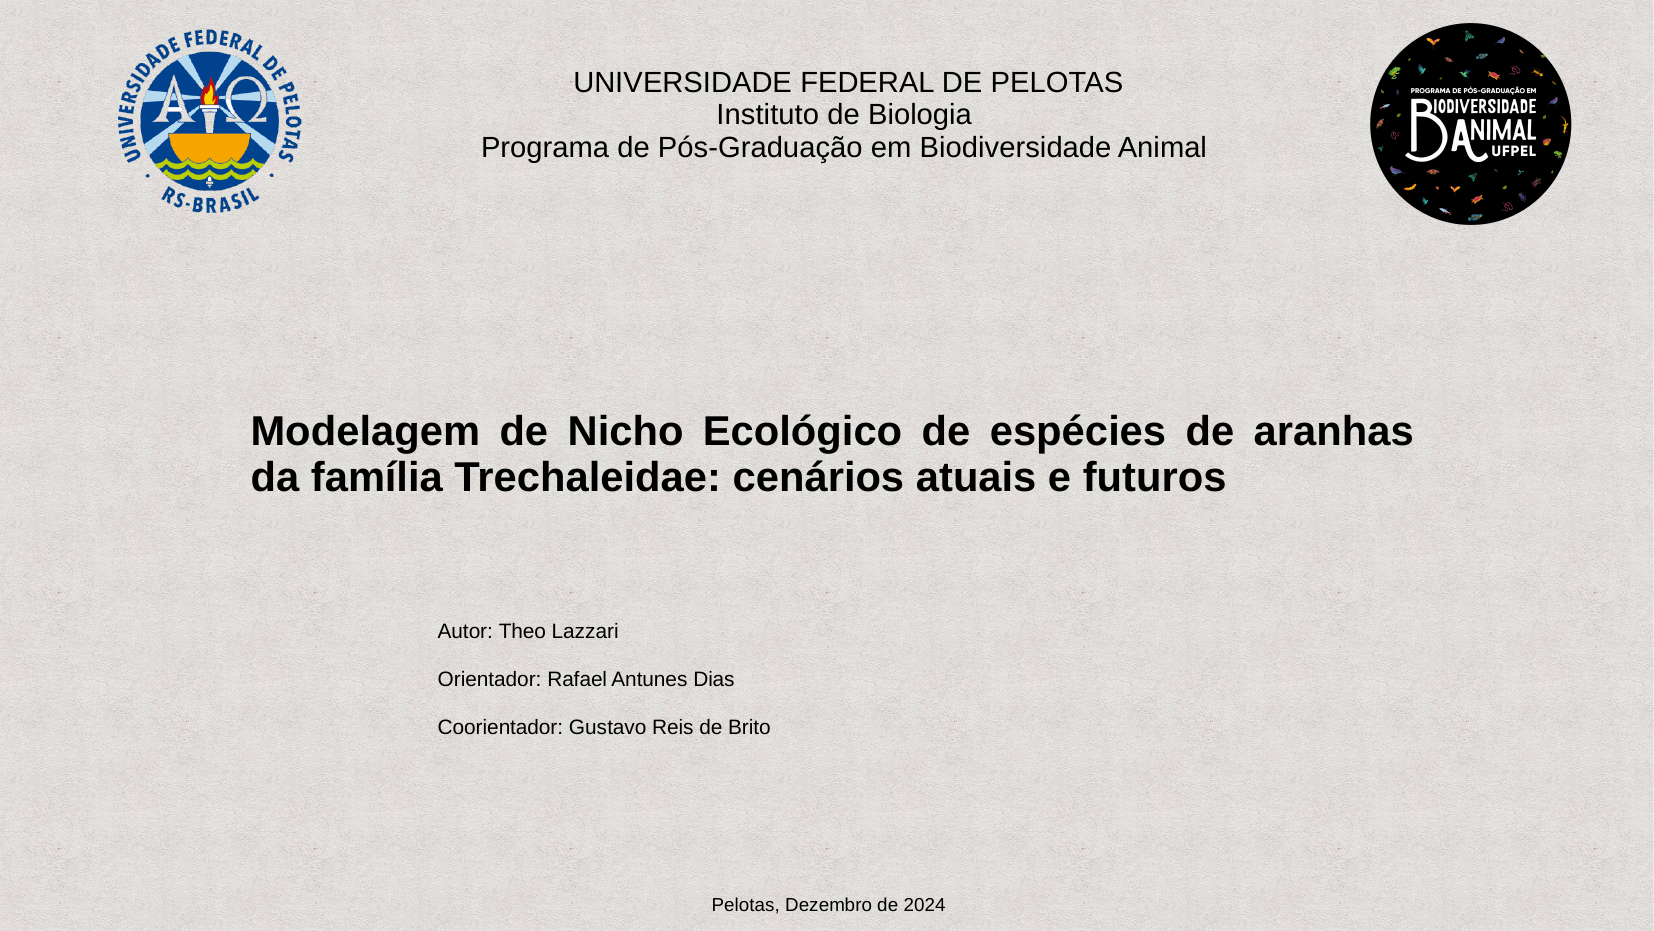

# UNIVERSIDADE FEDERAL DE PELOTAS Instituto de Biologia Programa de Pós-Graduação em Biodiversidade Animal
Modelagem de Nicho Ecológico de espécies de aranhas da família Trechaleidae: cenários atuais e futuros
Autor: Theo Lazzari
Orientador: Rafael Antunes Dias
Coorientador: Gustavo Reis de Brito
Pelotas, Dezembro de 2024